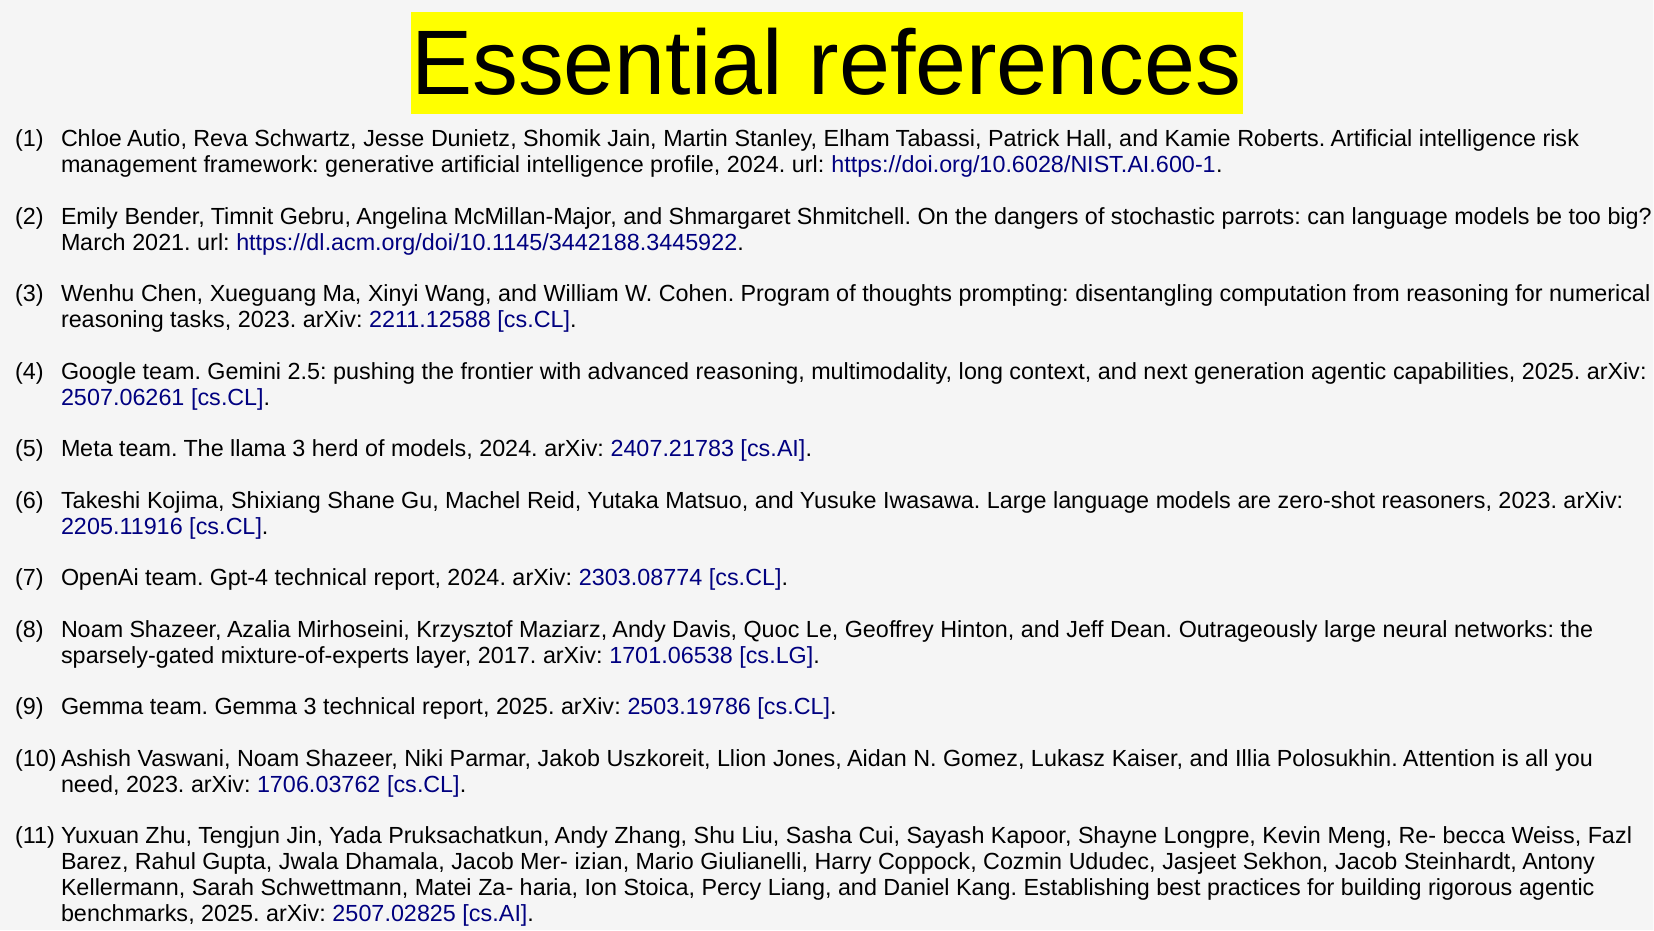

# Essential references
Chloe Autio, Reva Schwartz, Jesse Dunietz, Shomik Jain, Martin Stanley, Elham Tabassi, Patrick Hall, and Kamie Roberts. Artificial intelligence risk management framework: generative artificial intelligence profile, 2024. url: https://doi.org/10.6028/NIST.AI.600-1.
Emily Bender, Timnit Gebru, Angelina McMillan-Major, and Shmargaret Shmitchell. On the dangers of stochastic parrots: can language models be too big? March 2021. url: https://dl.acm.org/doi/10.1145/3442188.3445922.
Wenhu Chen, Xueguang Ma, Xinyi Wang, and William W. Cohen. Program of thoughts prompting: disentangling computation from reasoning for numerical reasoning tasks, 2023. arXiv: 2211.12588 [cs.CL].
Google team. Gemini 2.5: pushing the frontier with advanced reasoning, multimodality, long context, and next generation agentic capabilities, 2025. arXiv: 2507.06261 [cs.CL].
Meta team. The llama 3 herd of models, 2024. arXiv: 2407.21783 [cs.AI].
Takeshi Kojima, Shixiang Shane Gu, Machel Reid, Yutaka Matsuo, and Yusuke Iwasawa. Large language models are zero-shot reasoners, 2023. arXiv: 2205.11916 [cs.CL].
OpenAi team. Gpt-4 technical report, 2024. arXiv: 2303.08774 [cs.CL].
Noam Shazeer, Azalia Mirhoseini, Krzysztof Maziarz, Andy Davis, Quoc Le, Geoffrey Hinton, and Jeff Dean. Outrageously large neural networks: the sparsely-gated mixture-of-experts layer, 2017. arXiv: 1701.06538 [cs.LG].
Gemma team. Gemma 3 technical report, 2025. arXiv: 2503.19786 [cs.CL].
Ashish Vaswani, Noam Shazeer, Niki Parmar, Jakob Uszkoreit, Llion Jones, Aidan N. Gomez, Lukasz Kaiser, and Illia Polosukhin. Attention is all you need, 2023. arXiv: 1706.03762 [cs.CL].
Yuxuan Zhu, Tengjun Jin, Yada Pruksachatkun, Andy Zhang, Shu Liu, Sasha Cui, Sayash Kapoor, Shayne Longpre, Kevin Meng, Re- becca Weiss, Fazl Barez, Rahul Gupta, Jwala Dhamala, Jacob Mer- izian, Mario Giulianelli, Harry Coppock, Cozmin Ududec, Jasjeet Sekhon, Jacob Steinhardt, Antony Kellermann, Sarah Schwettmann, Matei Za- haria, Ion Stoica, Percy Liang, and Daniel Kang. Establishing best practices for building rigorous agentic benchmarks, 2025. arXiv: 2507.02825 [cs.AI].